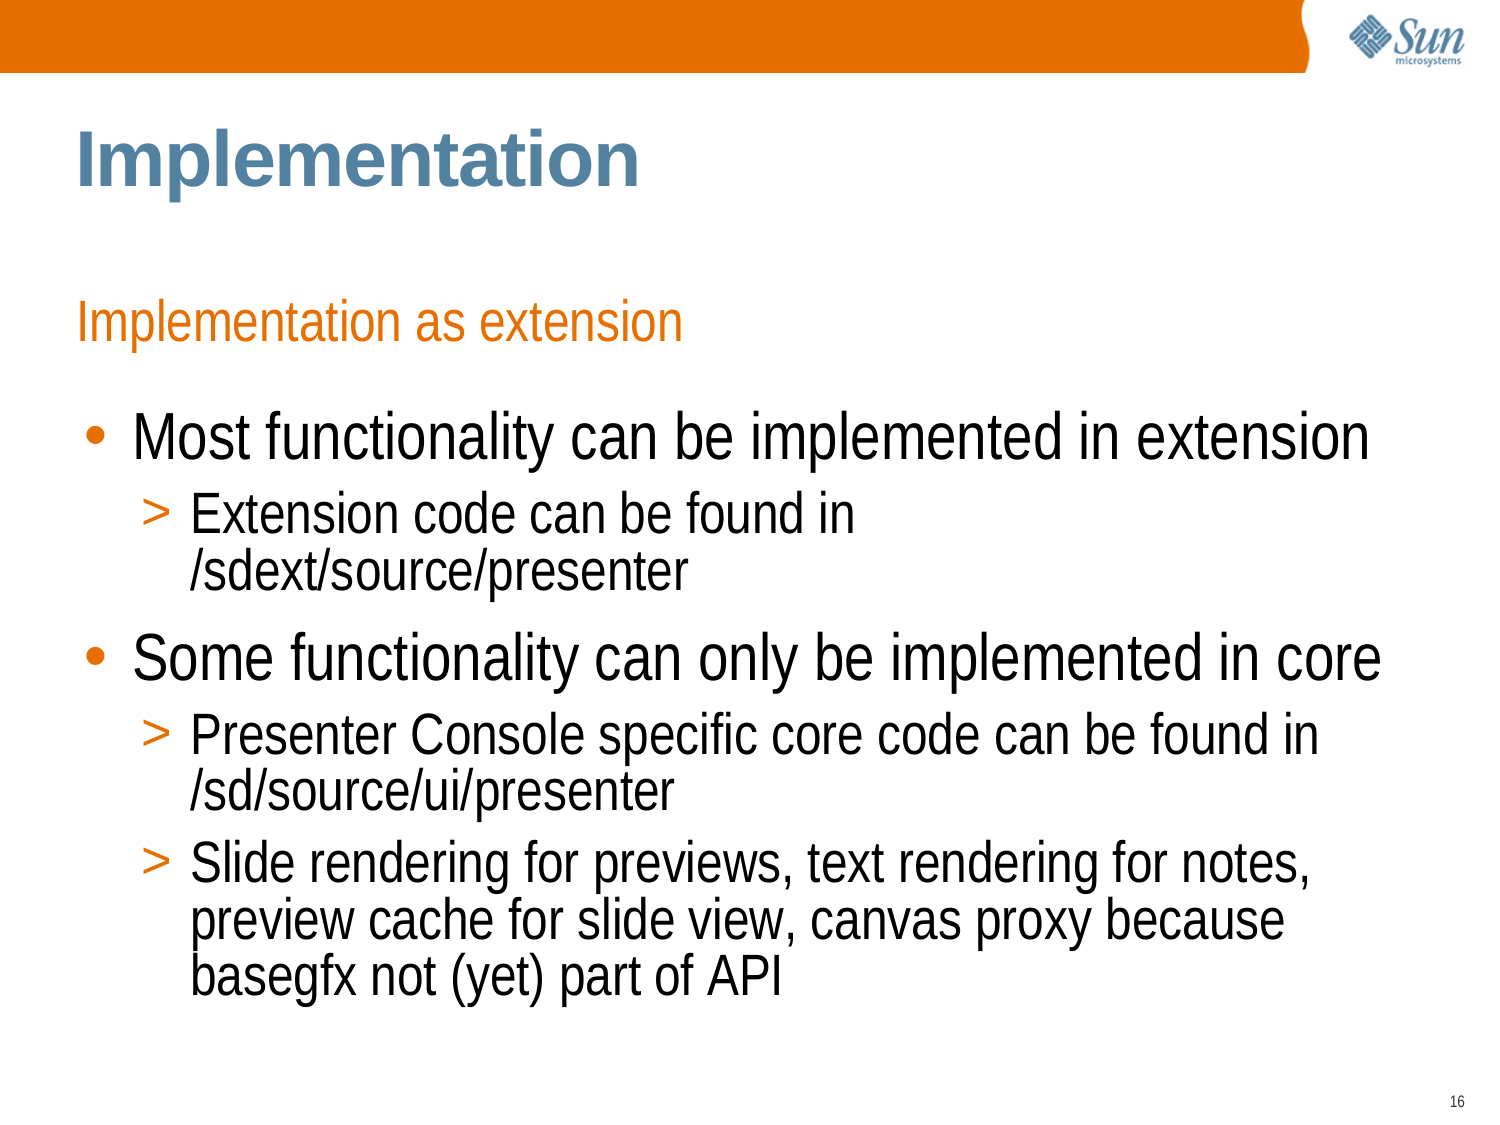

# Implementation
Implementation as extension
Most functionality can be implemented in extension
Extension code can be found in
/sdext/source/presenter
Some functionality can only be implemented in core
Presenter Console specific core code can be found in
/sd/source/ui/presenter
Slide rendering for previews, text rendering for notes, preview cache for slide view, canvas proxy because basegfx not (yet) part of API